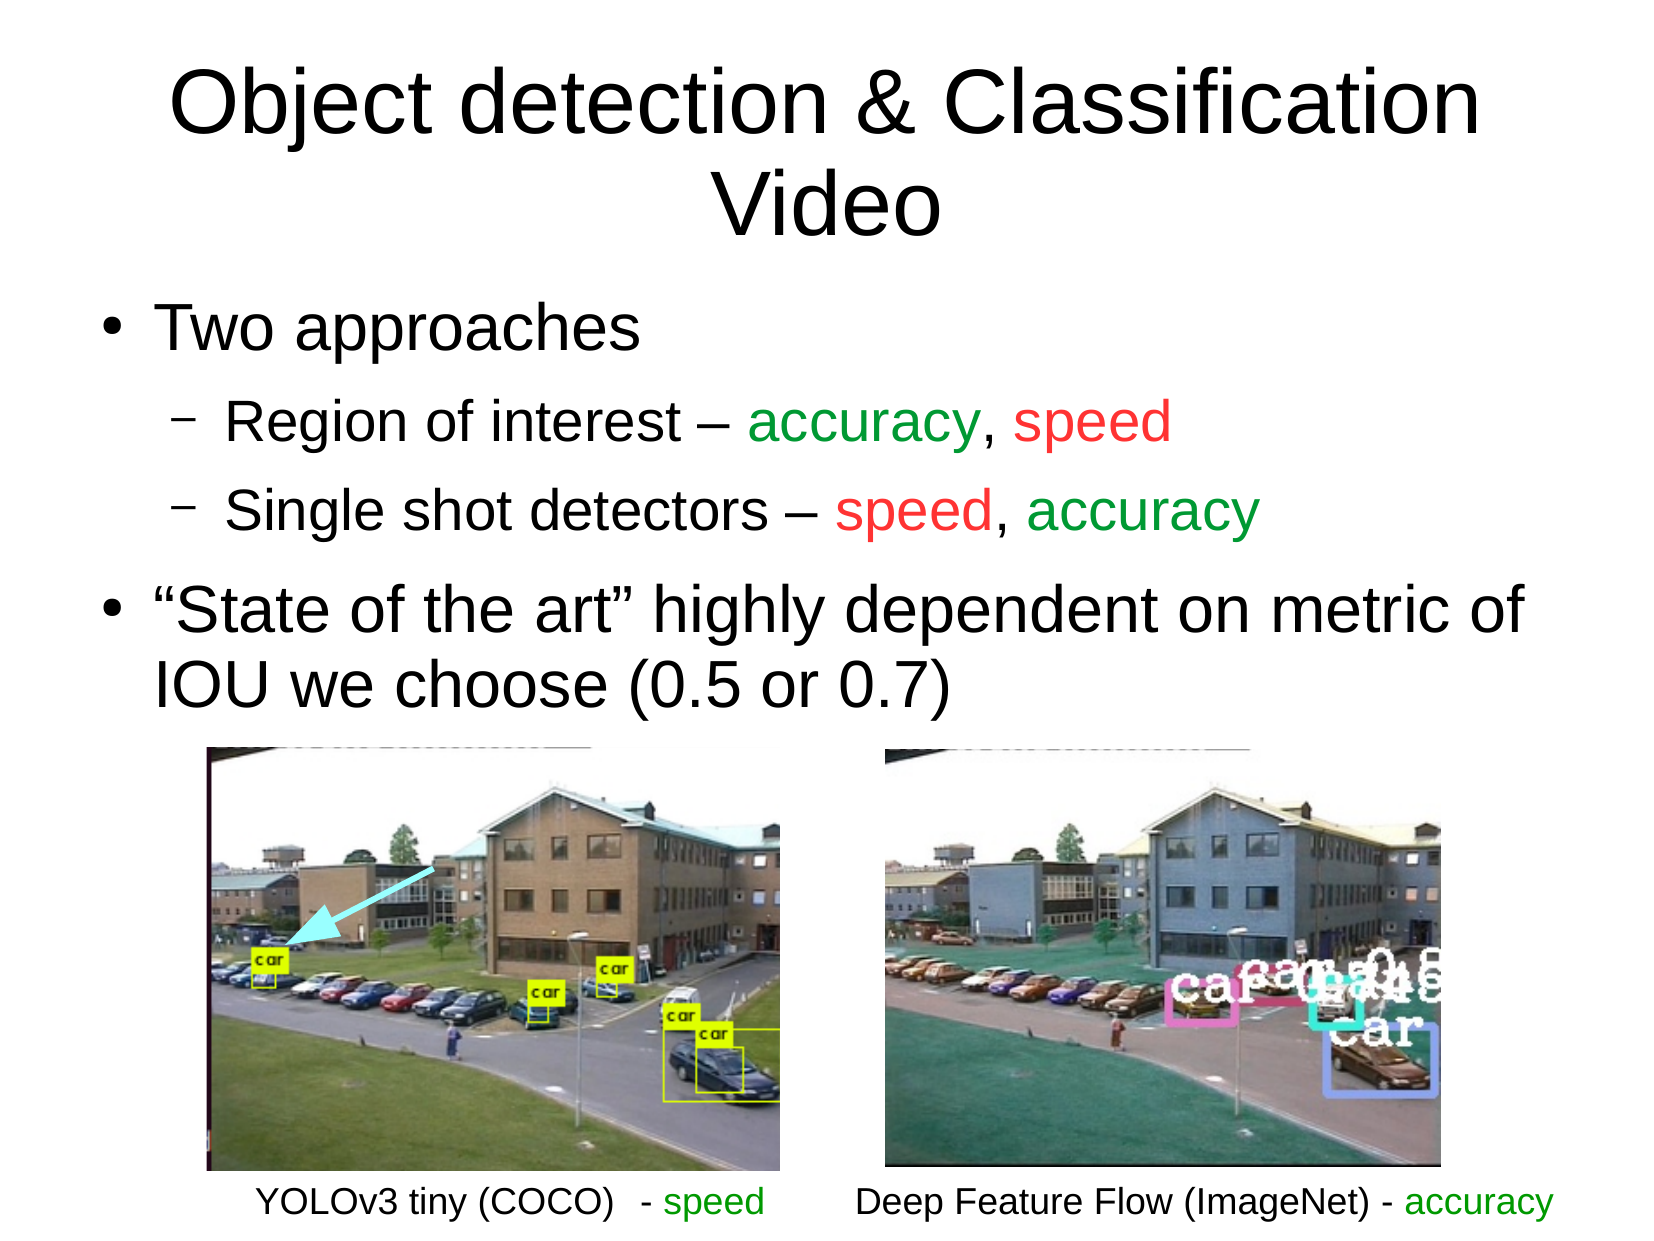

# Object detection & Classification Video
Two approaches
Region of interest – accuracy, speed
Single shot detectors – speed, accuracy
“State of the art” highly dependent on metric of IOU we choose (0.5 or 0.7)
		YOLOv3 tiny (COCO)	 - speed		Deep Feature Flow (ImageNet) - accuracy